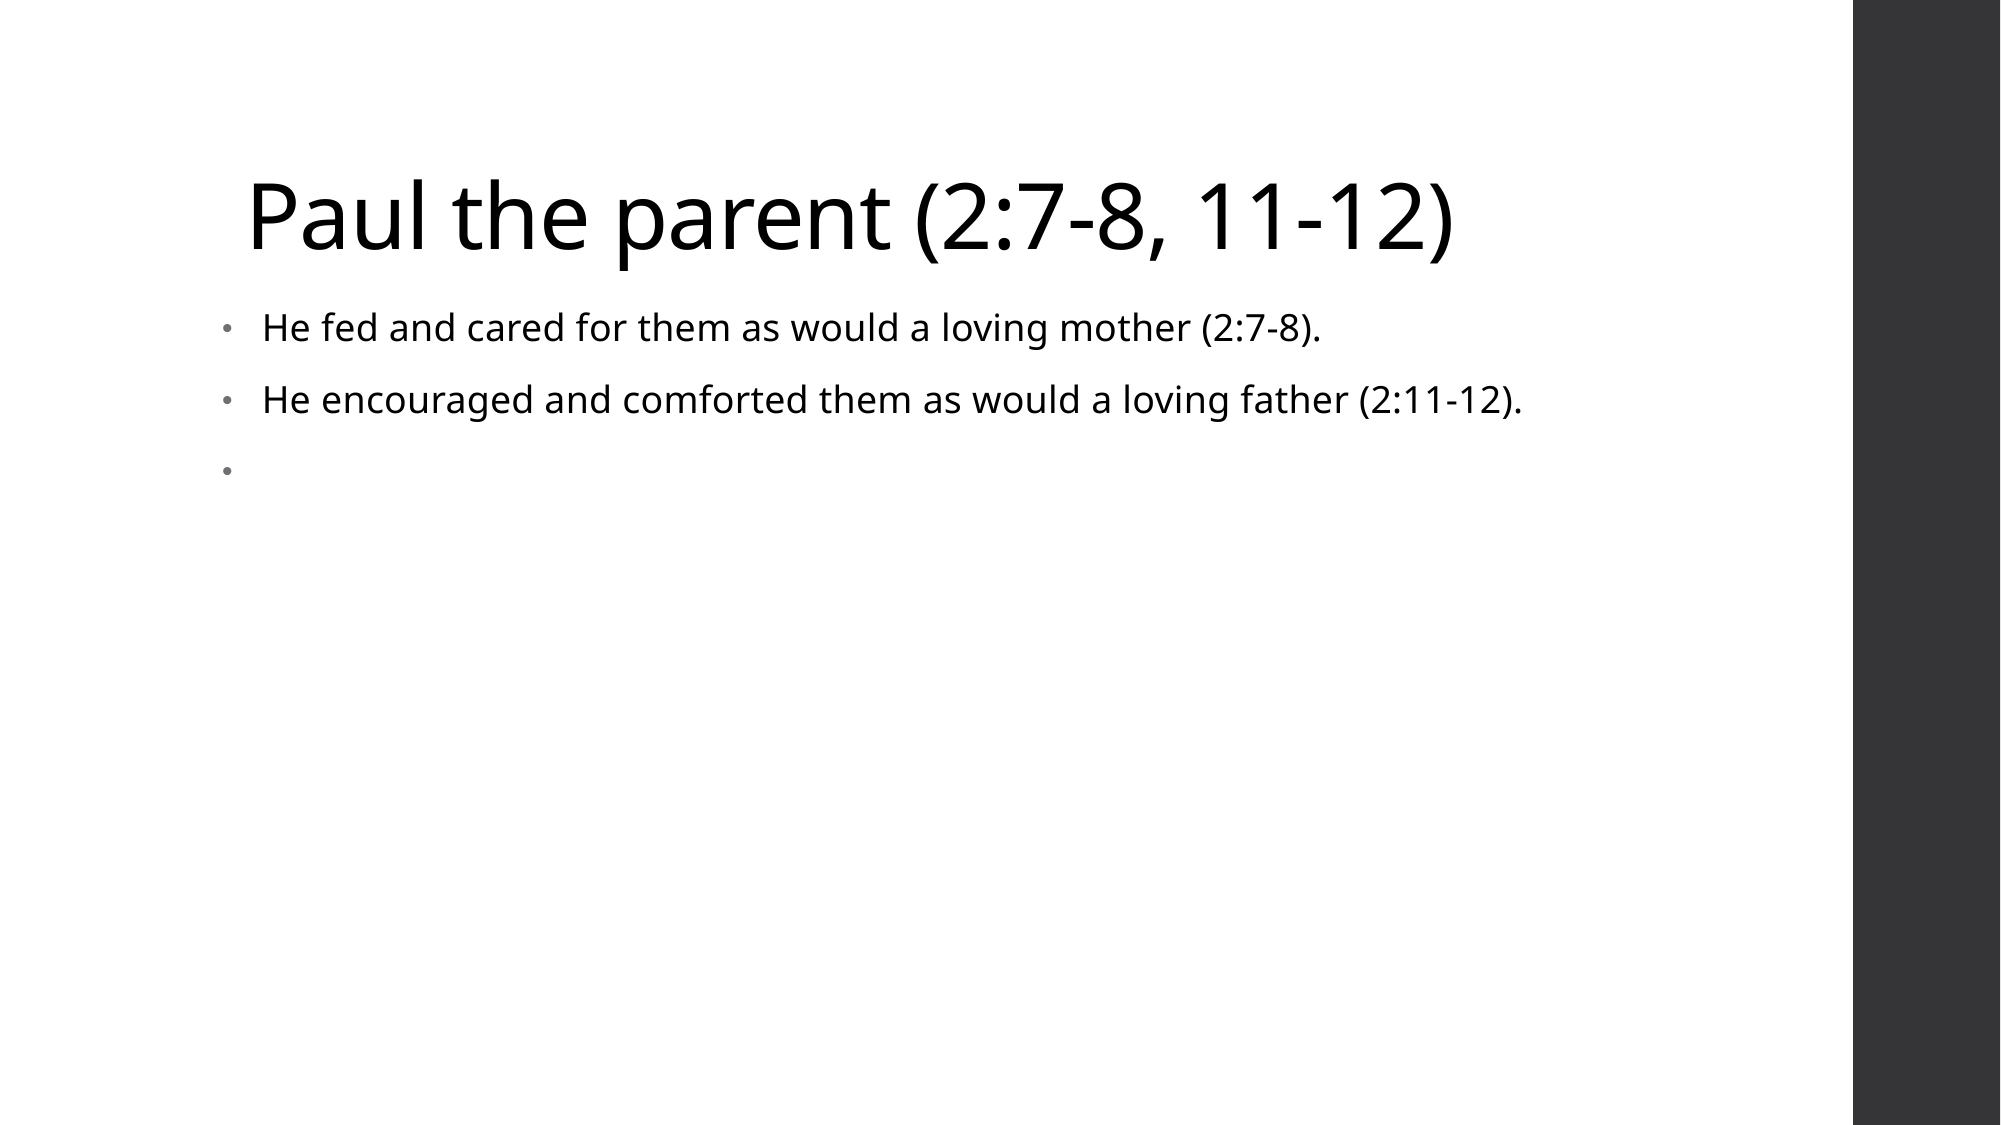

# Paul the parent (2:7-8, 11-12)
 He fed and cared for them as would a loving mother (2:7-8).
 He encouraged and comforted them as would a loving father (2:11-12).